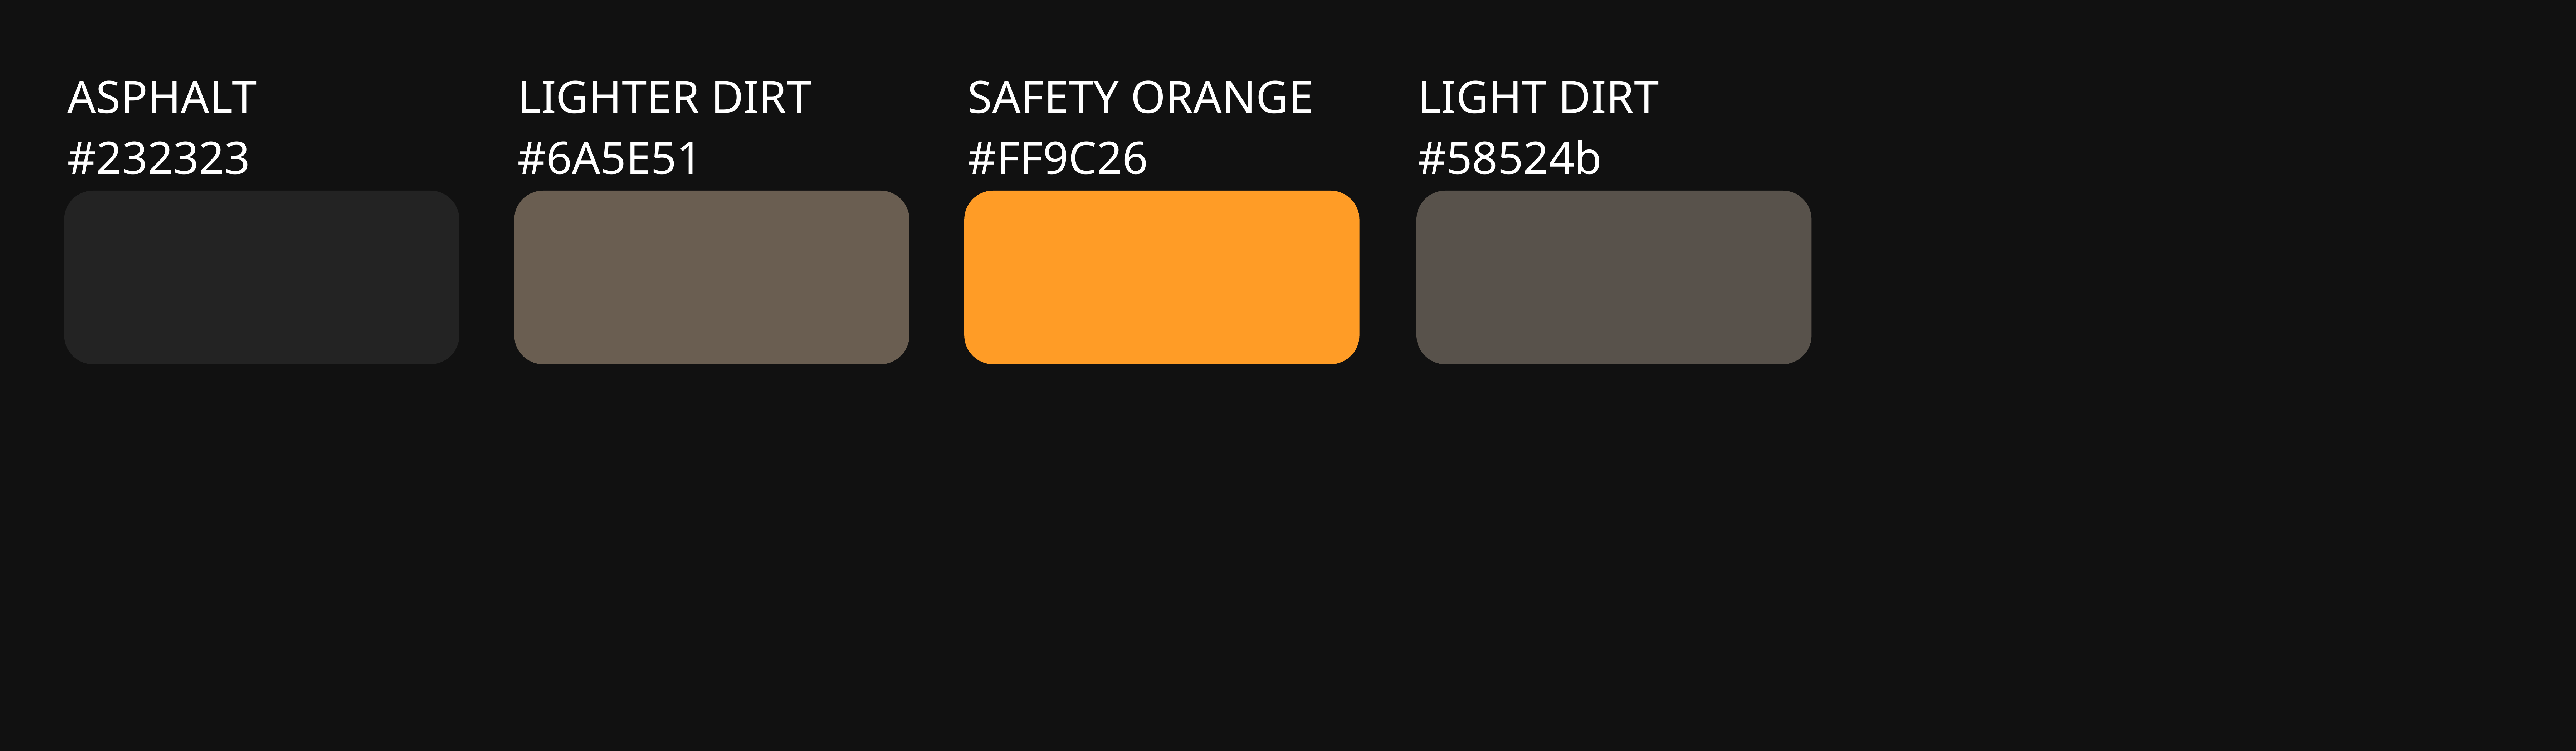

ASPHALT
#232323
# LIGHTER DIRT #6A5E51
SAFETY ORANGE
#FF9C26
LIGHT DIRT
#58524b